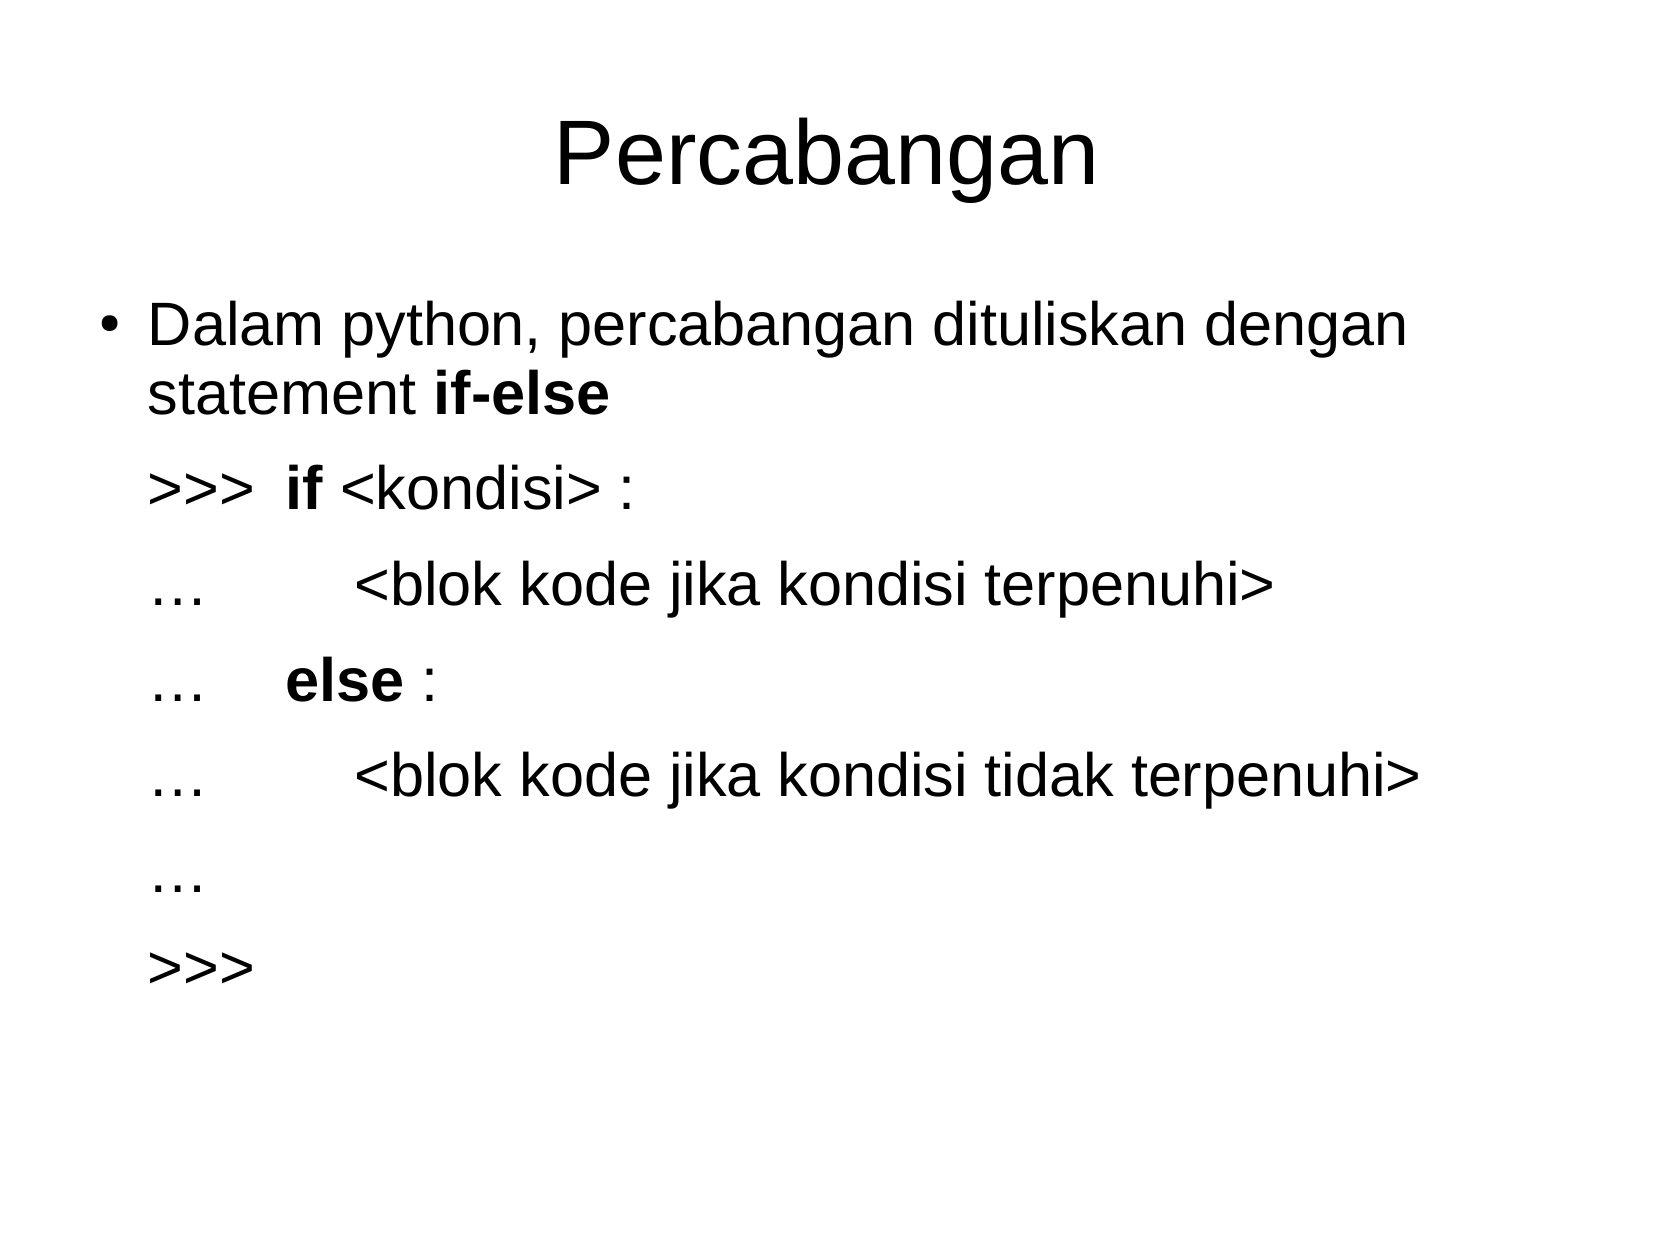

# Percabangan
Dalam python, percabangan dituliskan dengan statement if-else
>>> 	if <kondisi> :
… 		 	<blok kode jika kondisi terpenuhi>
… 	else :
… 		 	<blok kode jika kondisi tidak terpenuhi>
…
>>>